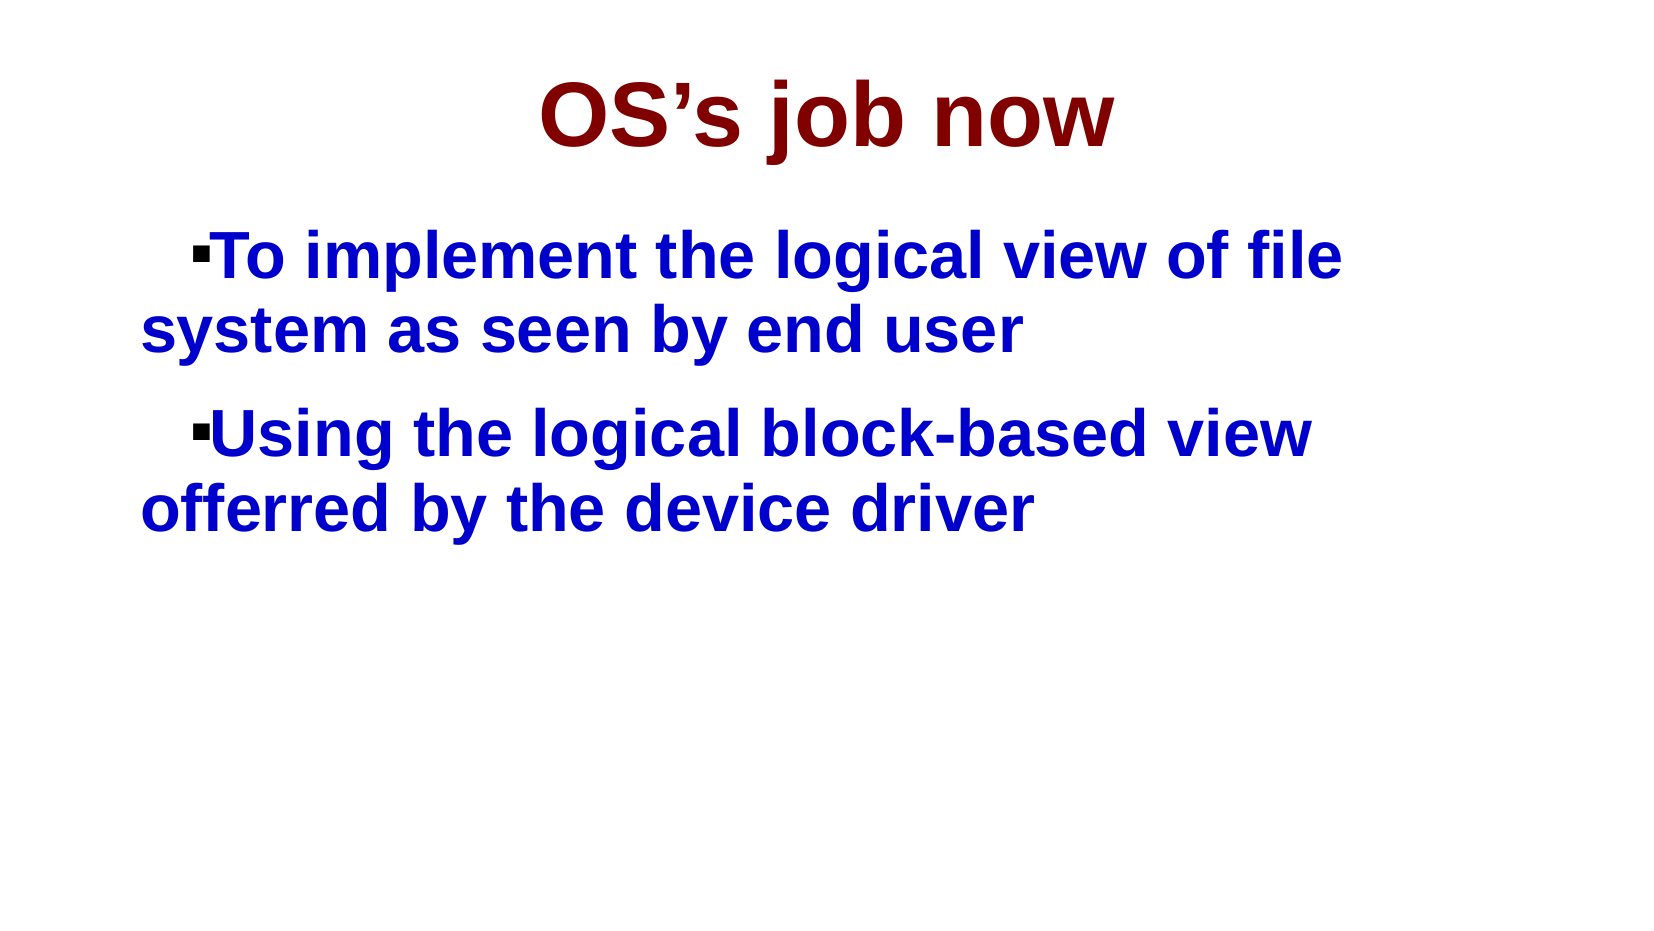

# OS’s job now
To implement the logical view of file system as seen by end user
Using the logical block-based view offerred by the device driver